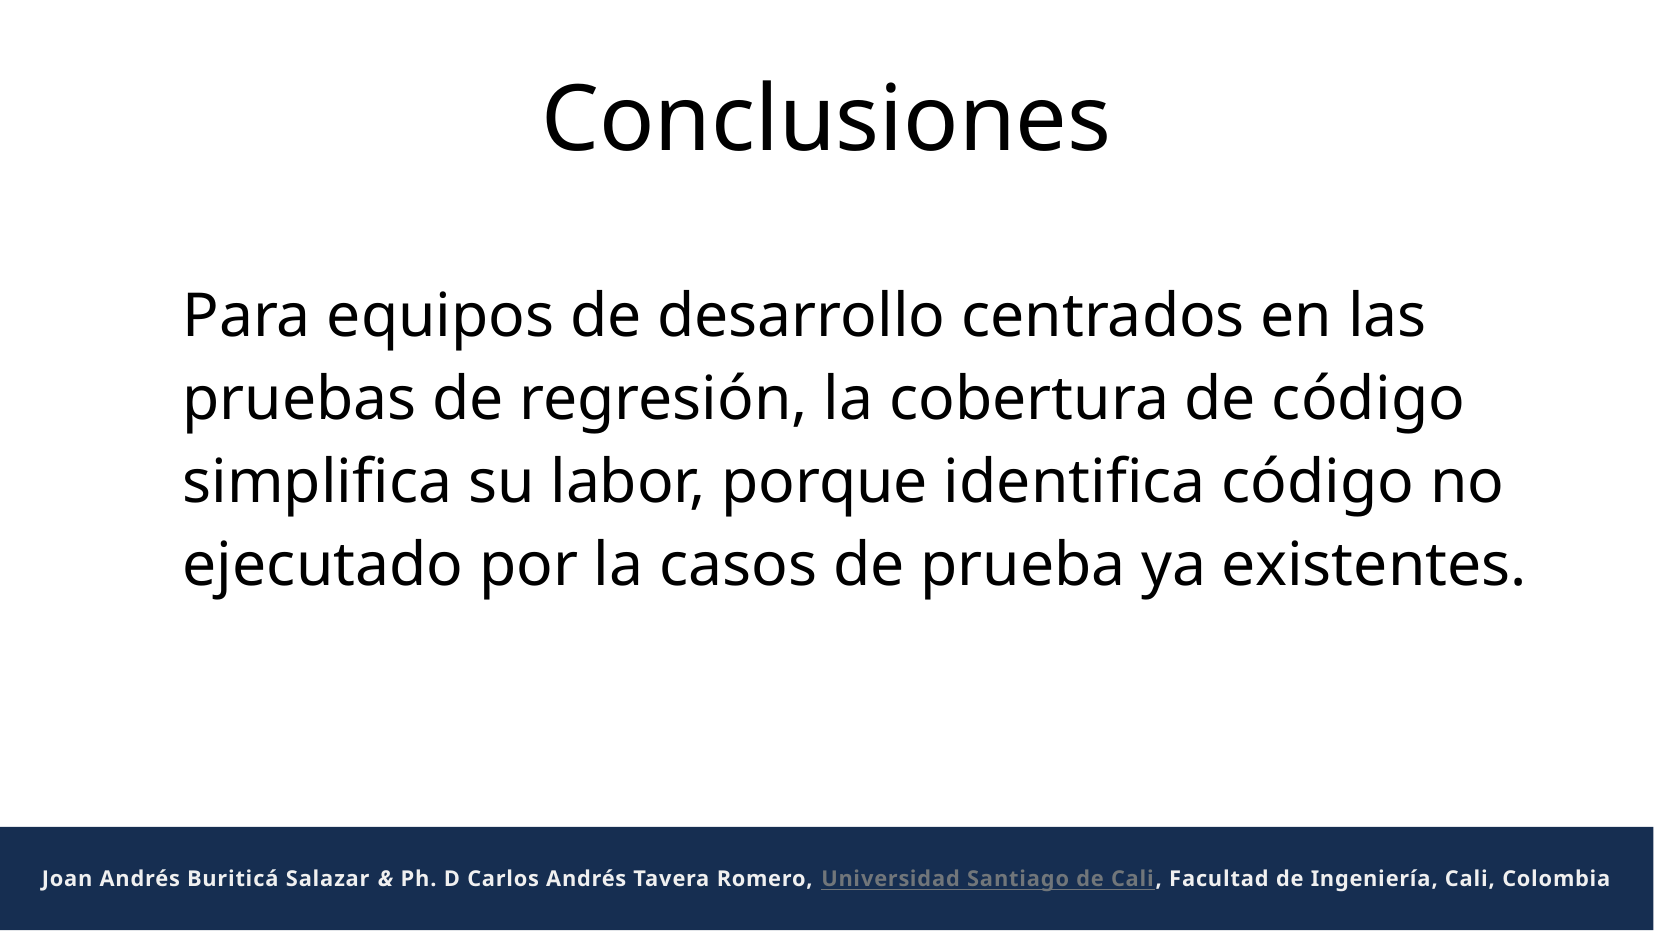

# Conclusiones
Para equipos de desarrollo centrados en las pruebas de regresión, la cobertura de código simplifica su labor, porque identifica código no ejecutado por la casos de prueba ya existentes.